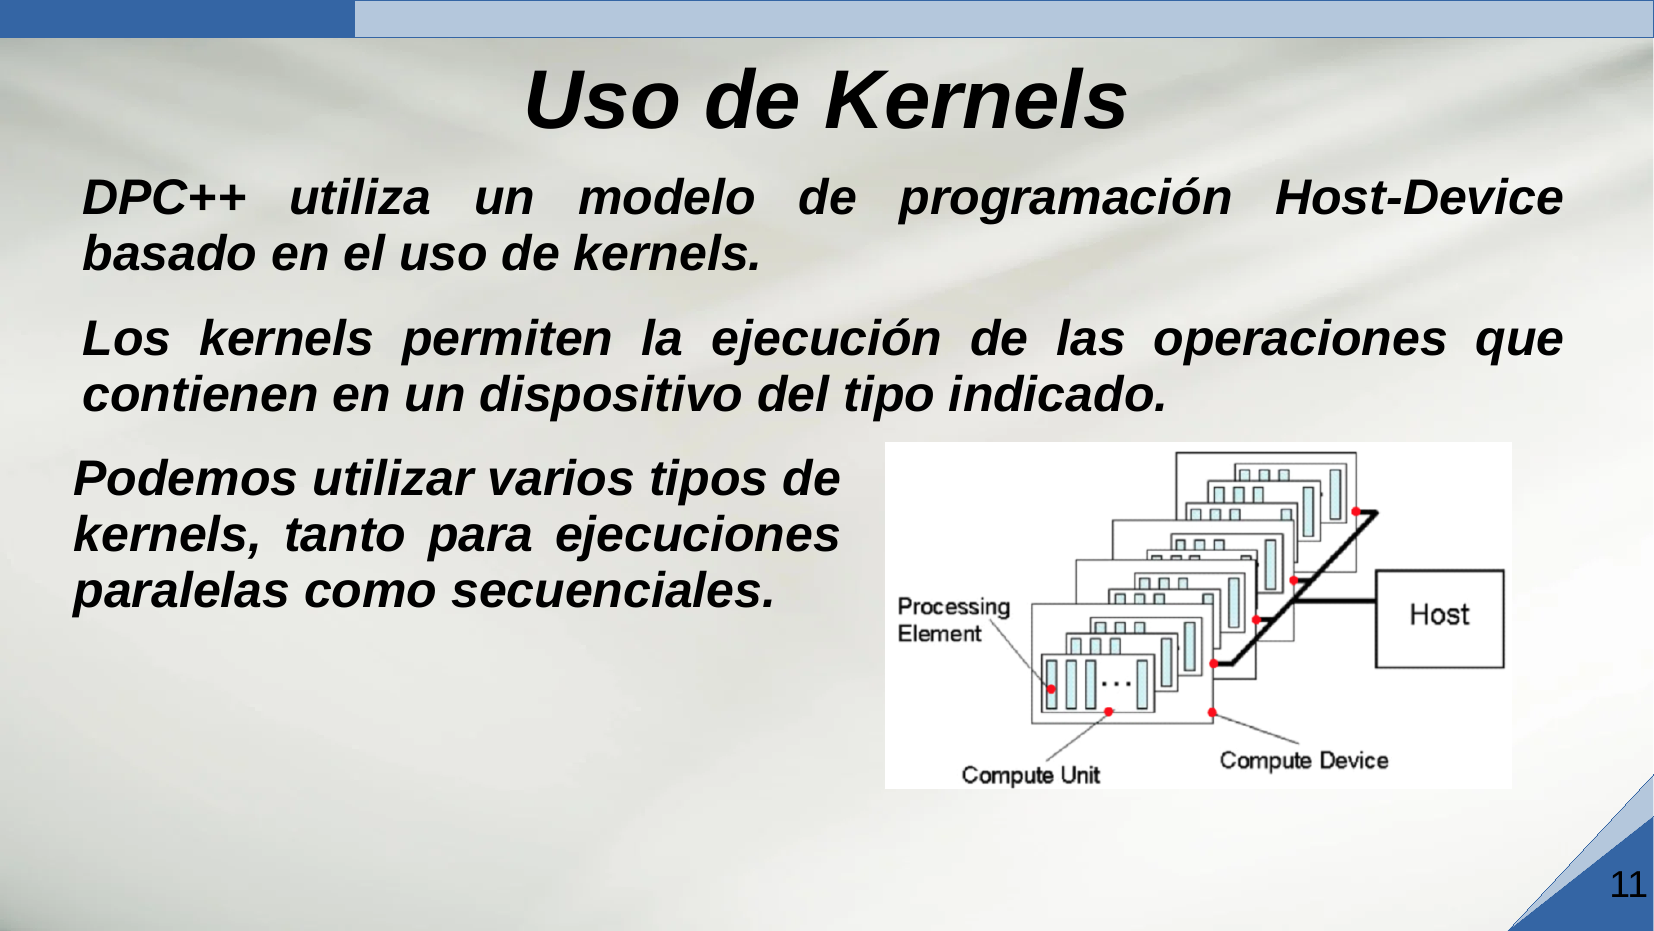

Uso de Kernels
# DPC++ utiliza un modelo de programación Host-Device basado en el uso de kernels.
Los kernels permiten la ejecución de las operaciones que contienen en un dispositivo del tipo indicado.
Podemos utilizar varios tipos de kernels, tanto para ejecuciones paralelas como secuenciales.